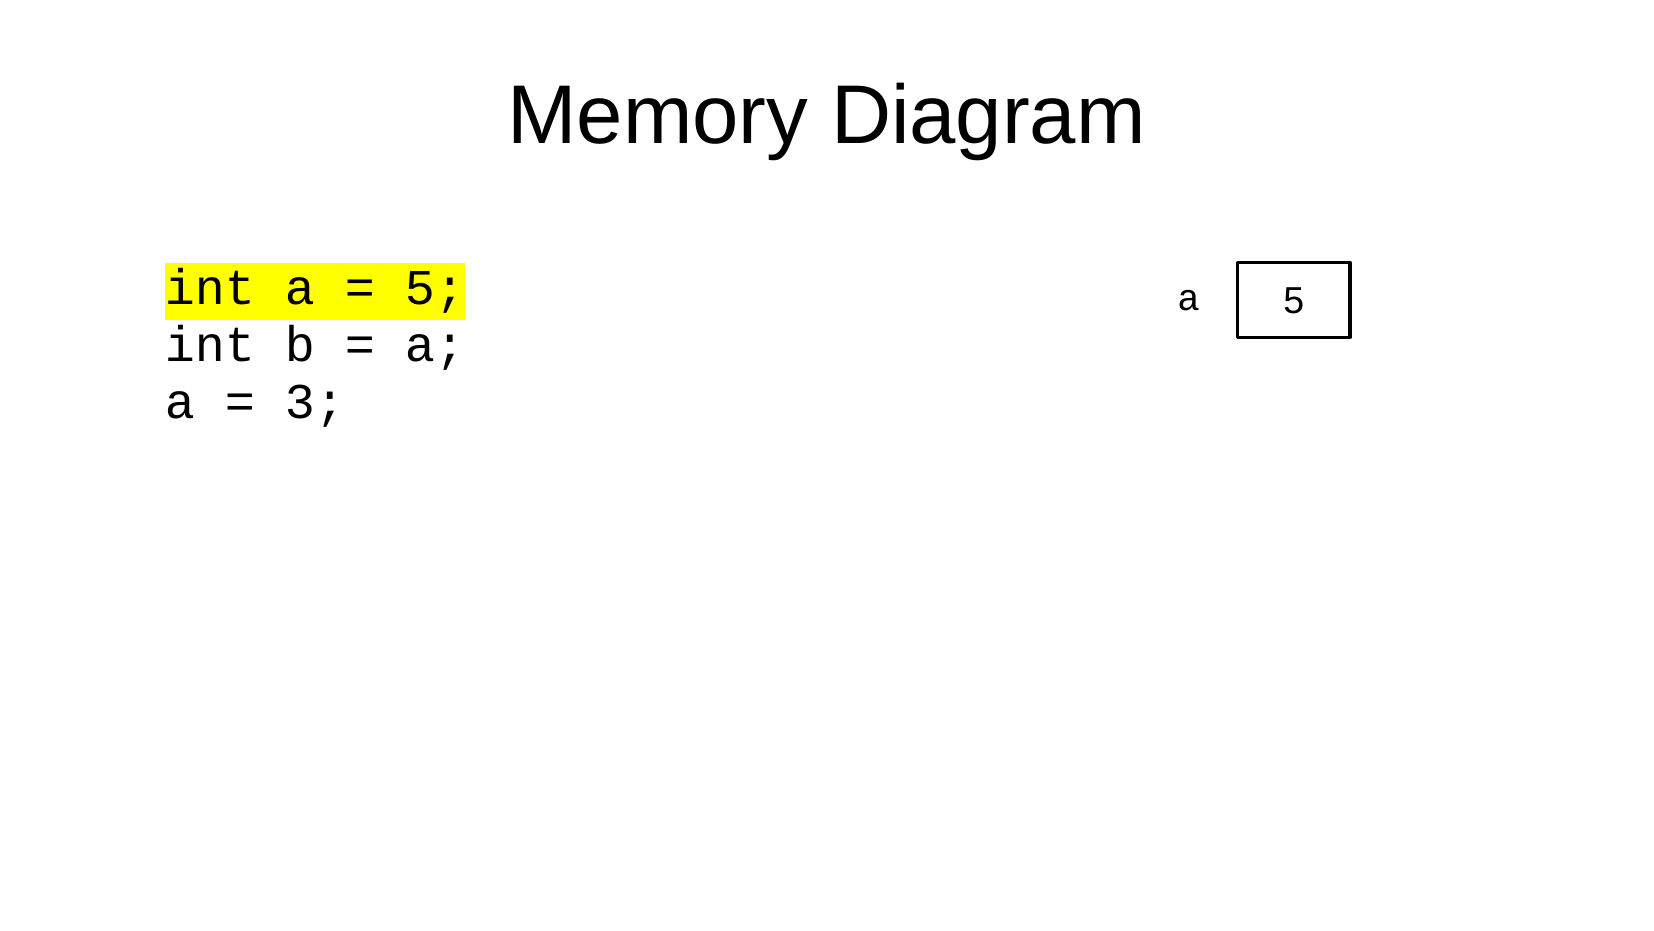

# Memory Diagram
int a = 5;
int b = a;
a = 3;
5
a